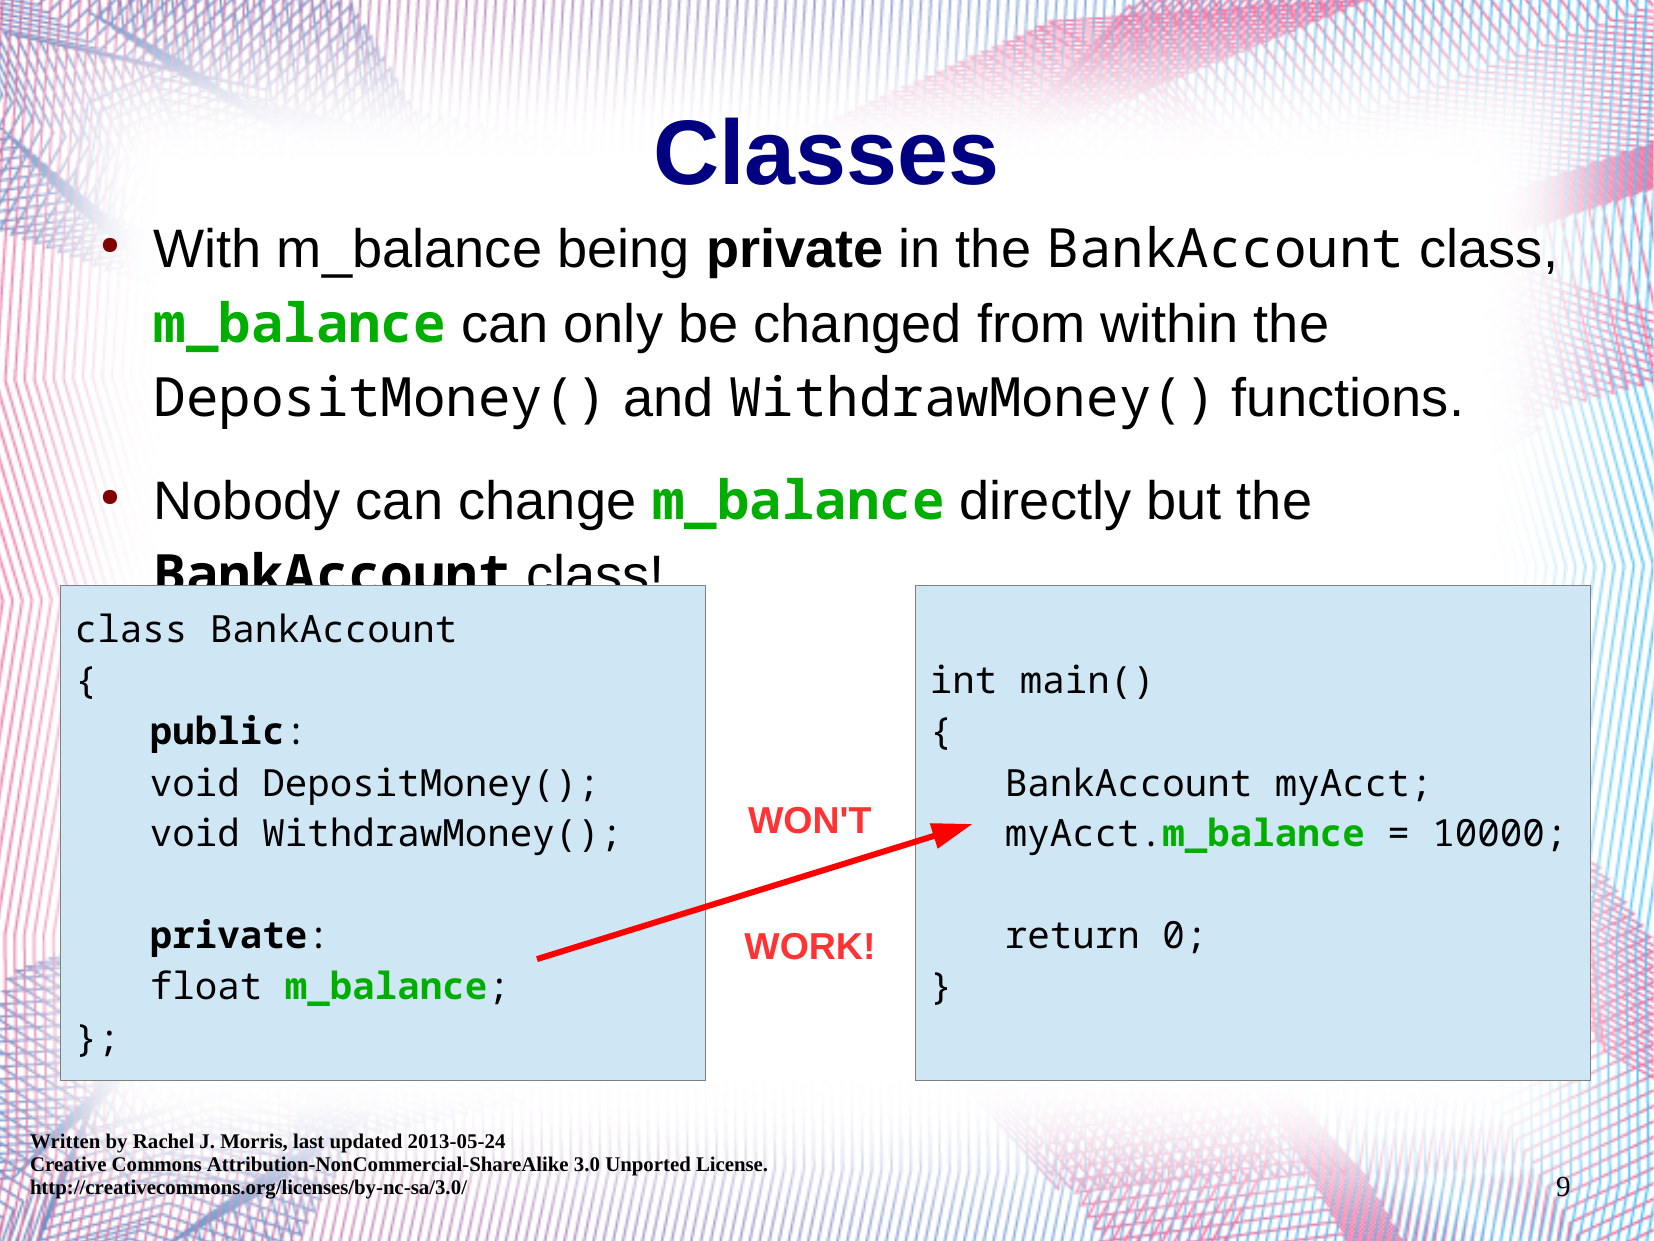

# Classes
With m_balance being private in the BankAccount class, m_balance can only be changed from within the DepositMoney() and WithdrawMoney() functions.
Nobody can change m_balance directly but the BankAccount class!
class BankAccount
{
	public:
	void DepositMoney();
	void WithdrawMoney();
	private:
	float m_balance;
};
int main()
{
	BankAccount myAcct;
	myAcct.m_balance = 10000;
	return 0;
}
WON'T
WORK!
9